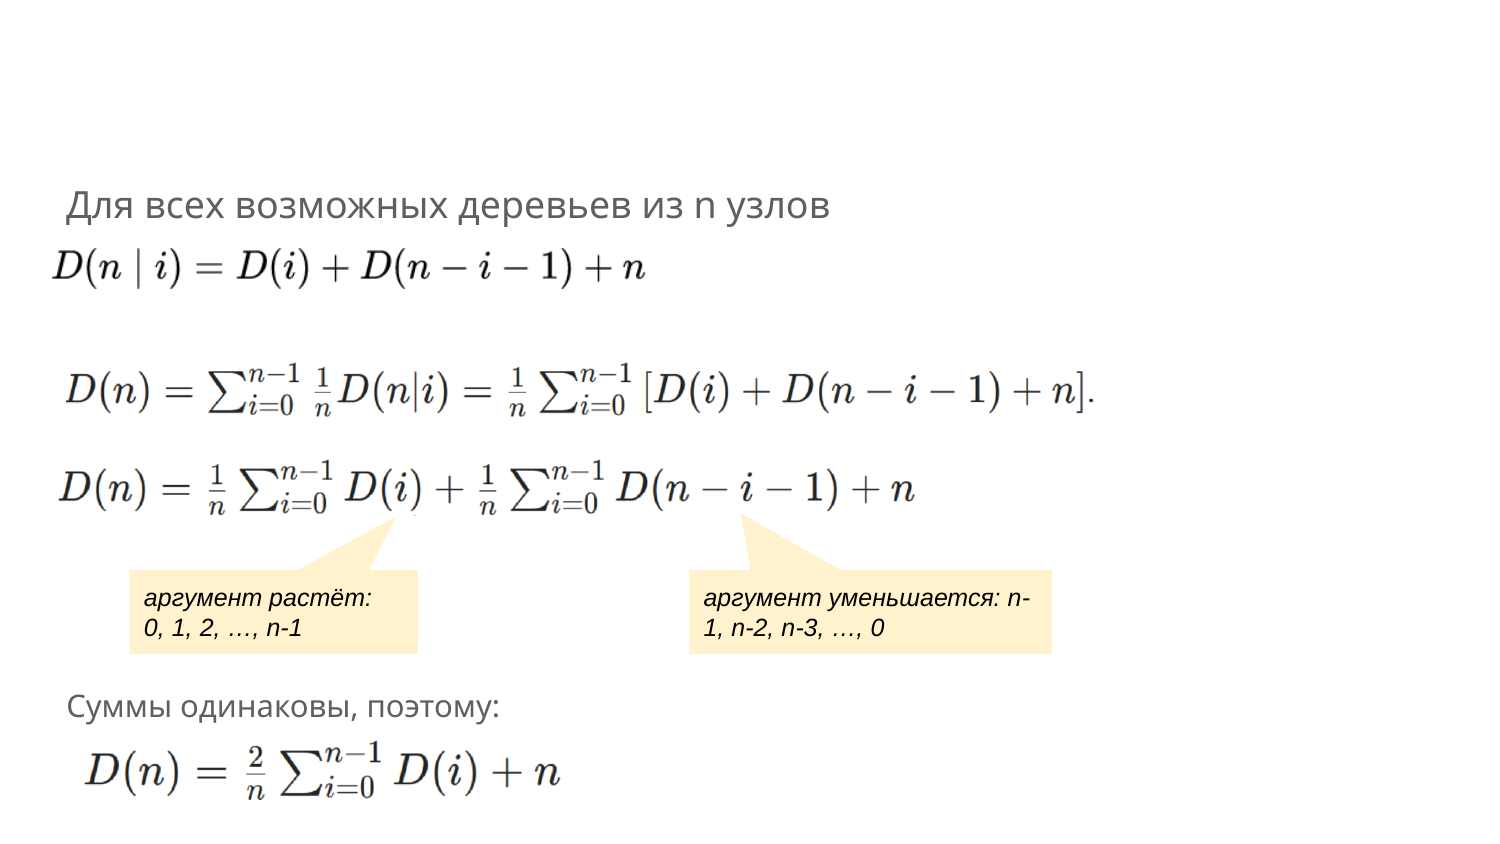

#
Для всех возможных деревьев из n узлов
аргумент растёт:
0, 1, 2, …, n-1
аргумент уменьшается: n-1, n-2, n-3, …, 0
Суммы одинаковы, поэтому: